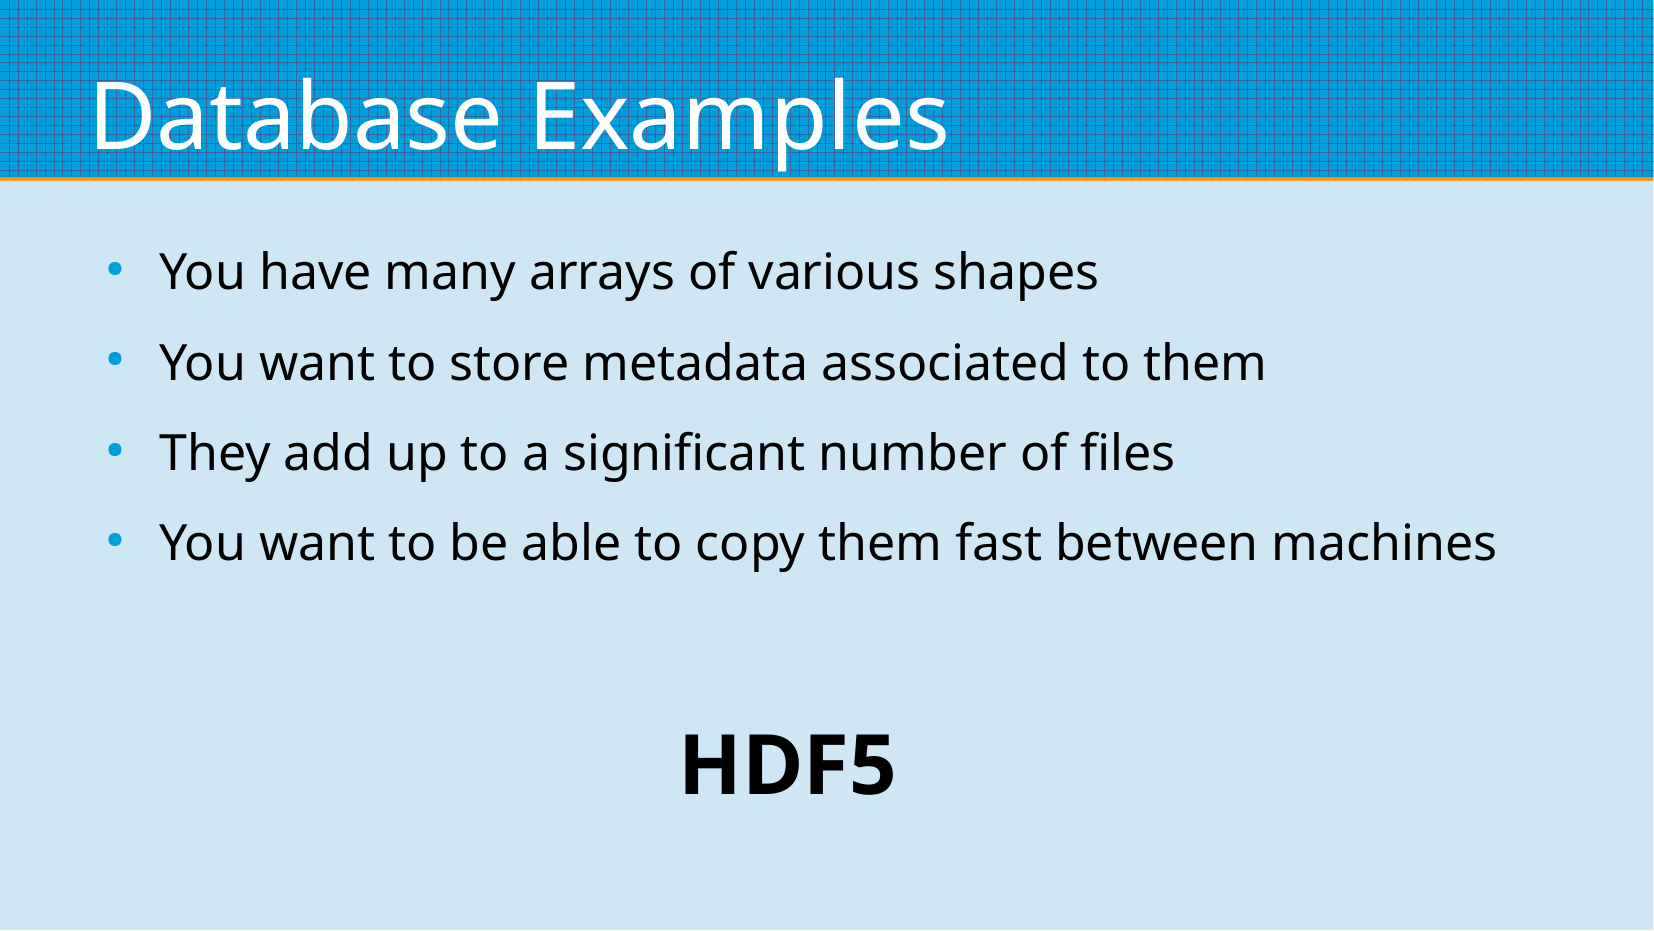

# Database Examples
You have many arrays of various shapes
You want to store metadata associated to them
They add up to a significant number of files
You want to be able to copy them fast between machines
HDF5